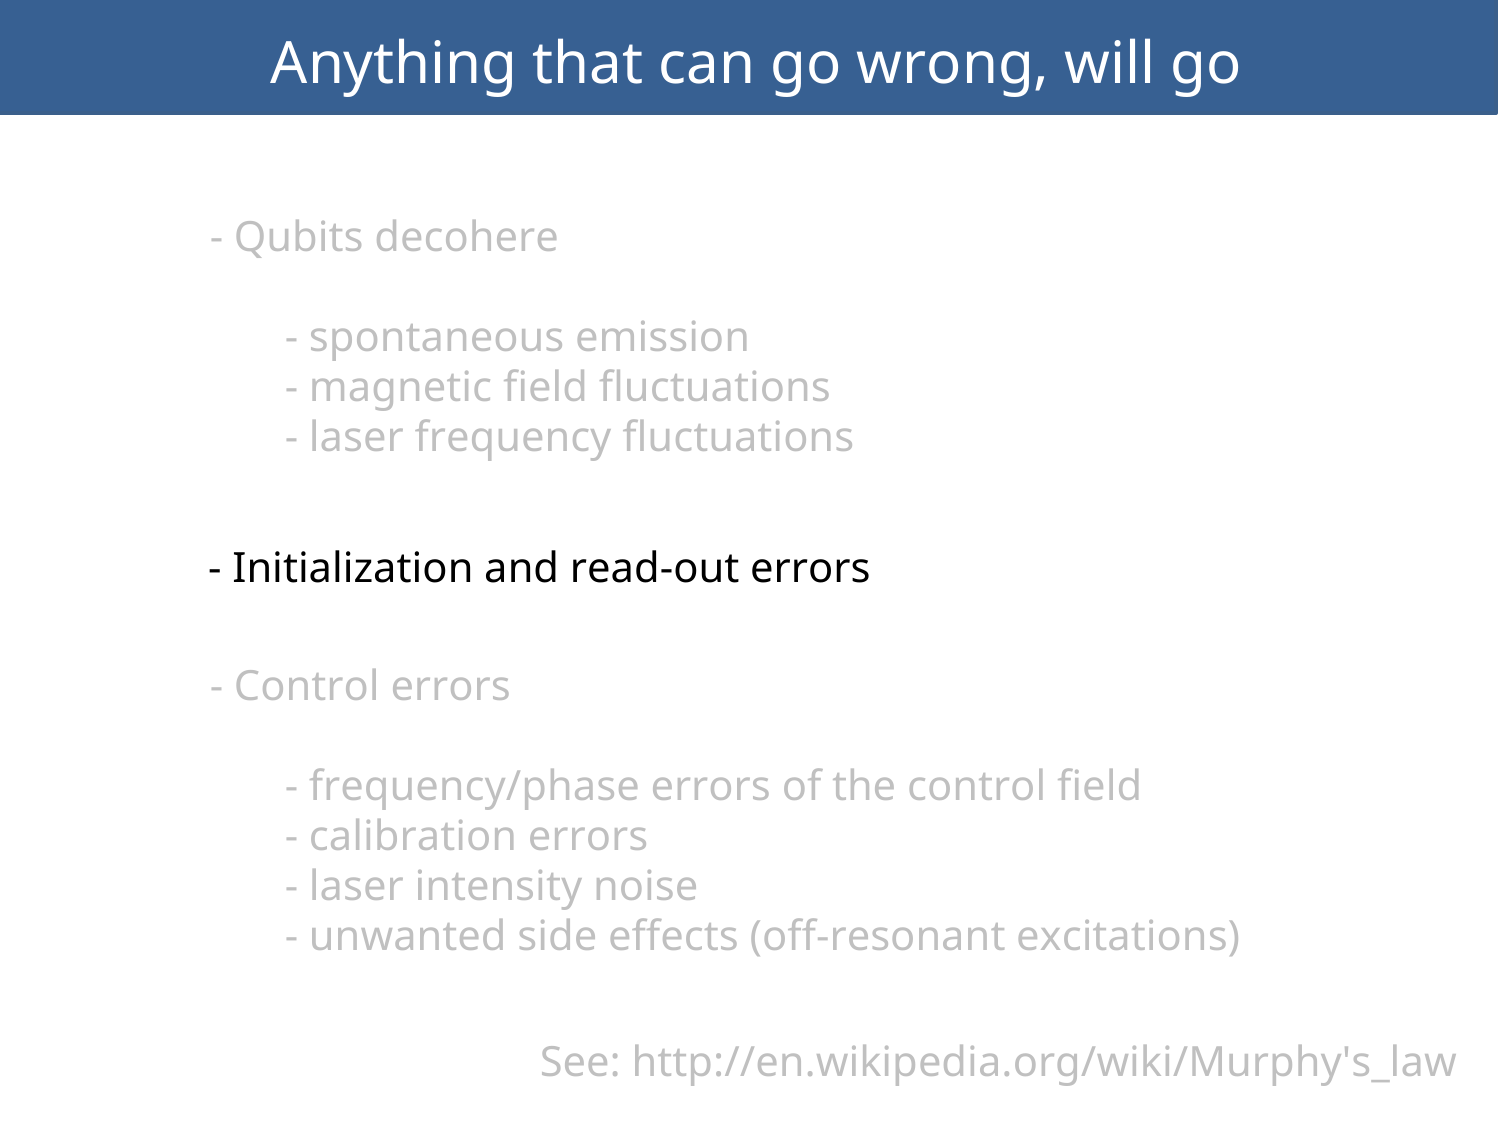

Anything that can go wrong, will go wrong.
- Qubits decohere
	- spontaneous emission
	- magnetic field fluctuations
	- laser frequency fluctuations
- Initialization and read-out errors
- Control errors
	- frequency/phase errors of the control field
	- calibration errors
	- laser intensity noise
	- unwanted side effects (off-resonant excitations)
See: http://en.wikipedia.org/wiki/Murphy's_law